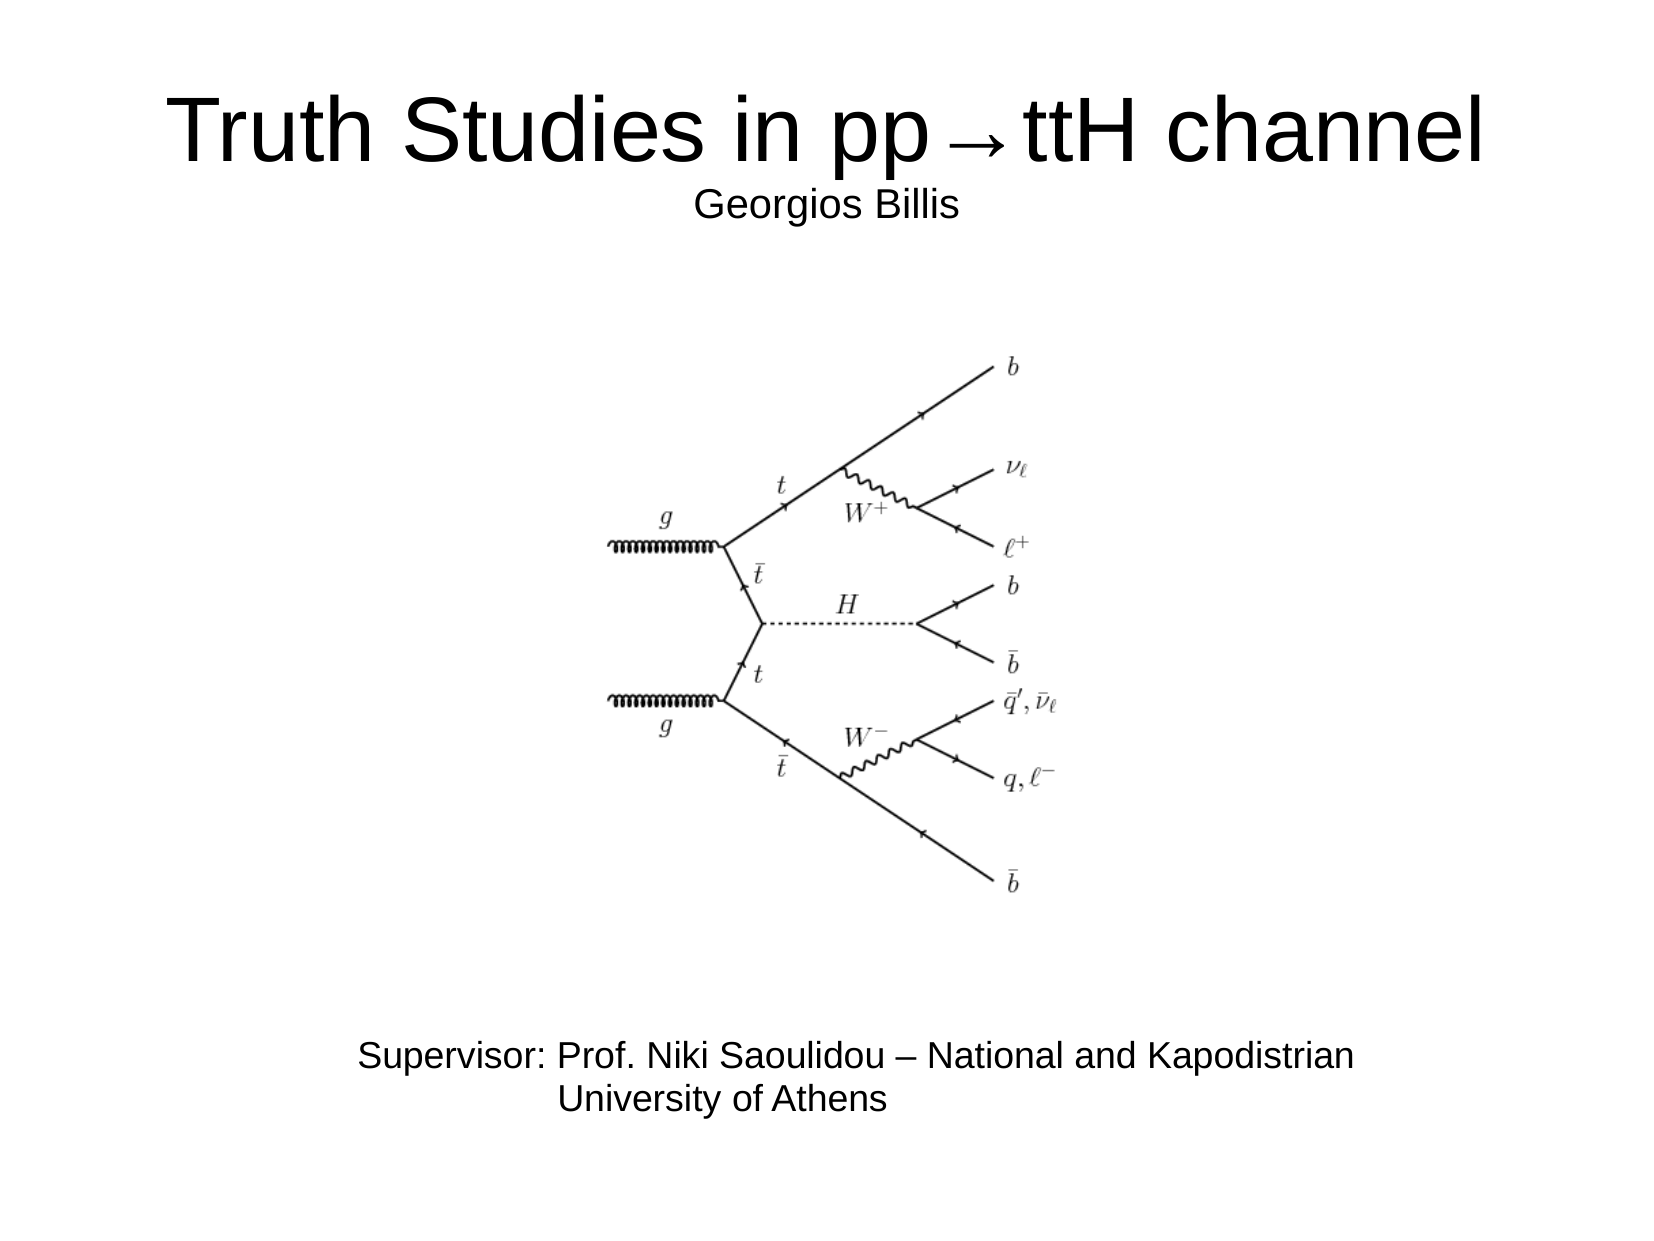

# Truth Studies in pp→ttH channel Georgios Billis
Supervisor: Prof. Niki Saoulidou – National and Kapodistrian 		 University of Athens